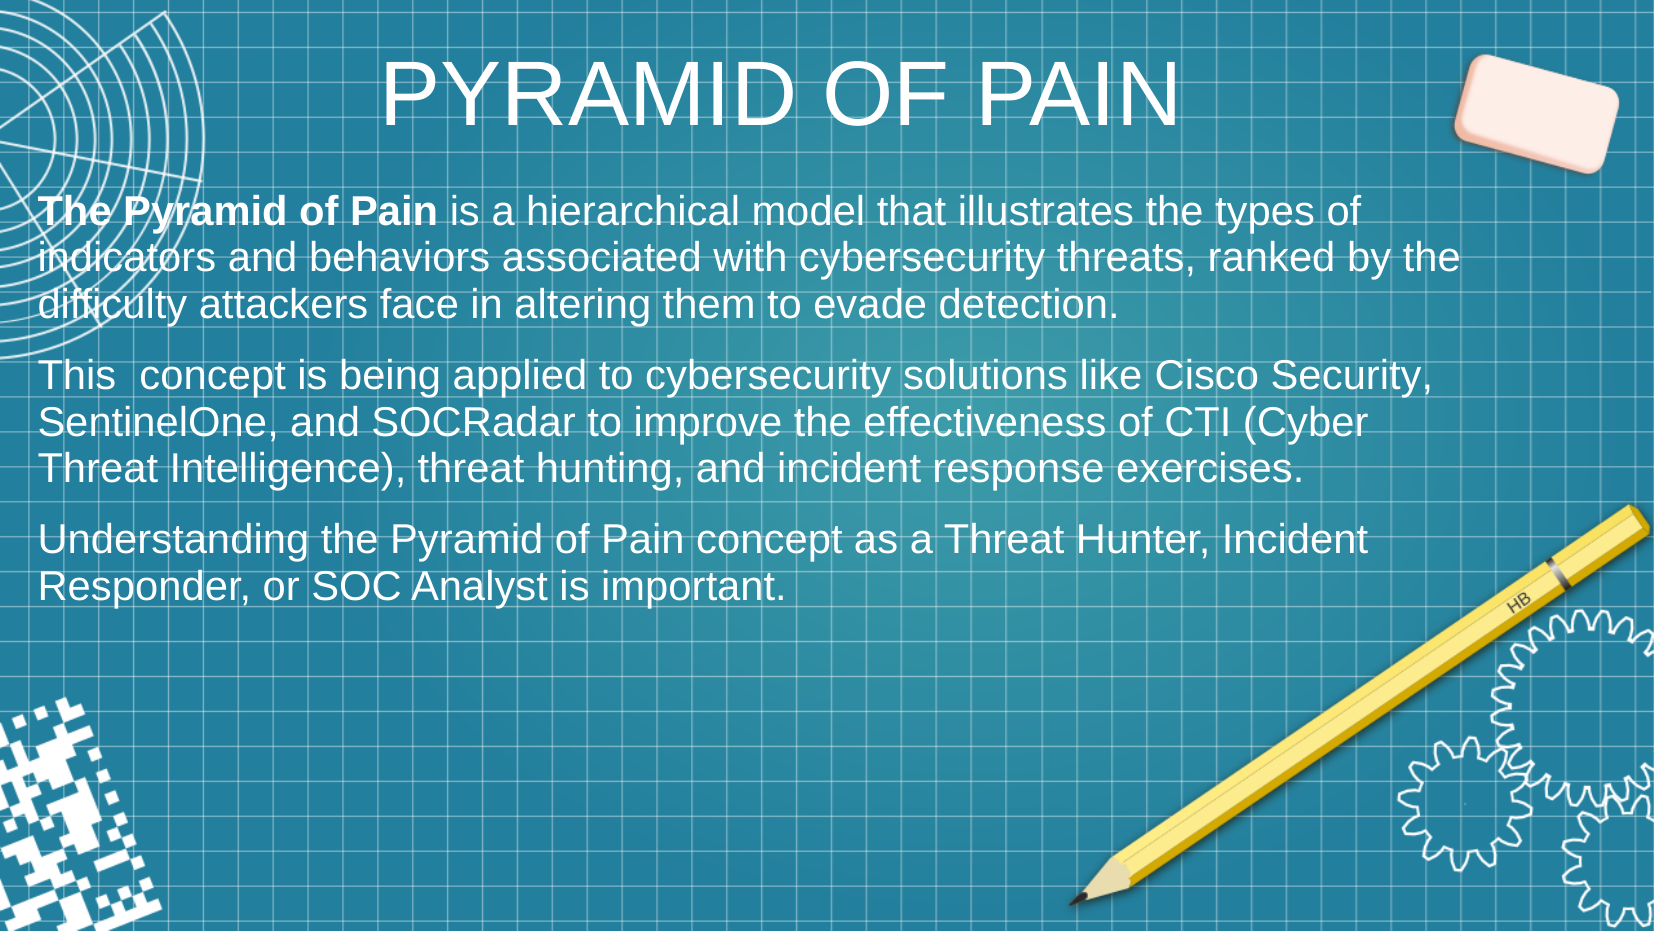

# PYRAMID OF PAIN
The Pyramid of Pain is a hierarchical model that illustrates the types of indicators and behaviors associated with cybersecurity threats, ranked by the difficulty attackers face in altering them to evade detection.
This concept is being applied to cybersecurity solutions like Cisco Security, SentinelOne, and SOCRadar to improve the effectiveness of CTI (Cyber Threat Intelligence), threat hunting, and incident response exercises.
Understanding the Pyramid of Pain concept as a Threat Hunter, Incident Responder, or SOC Analyst is important.